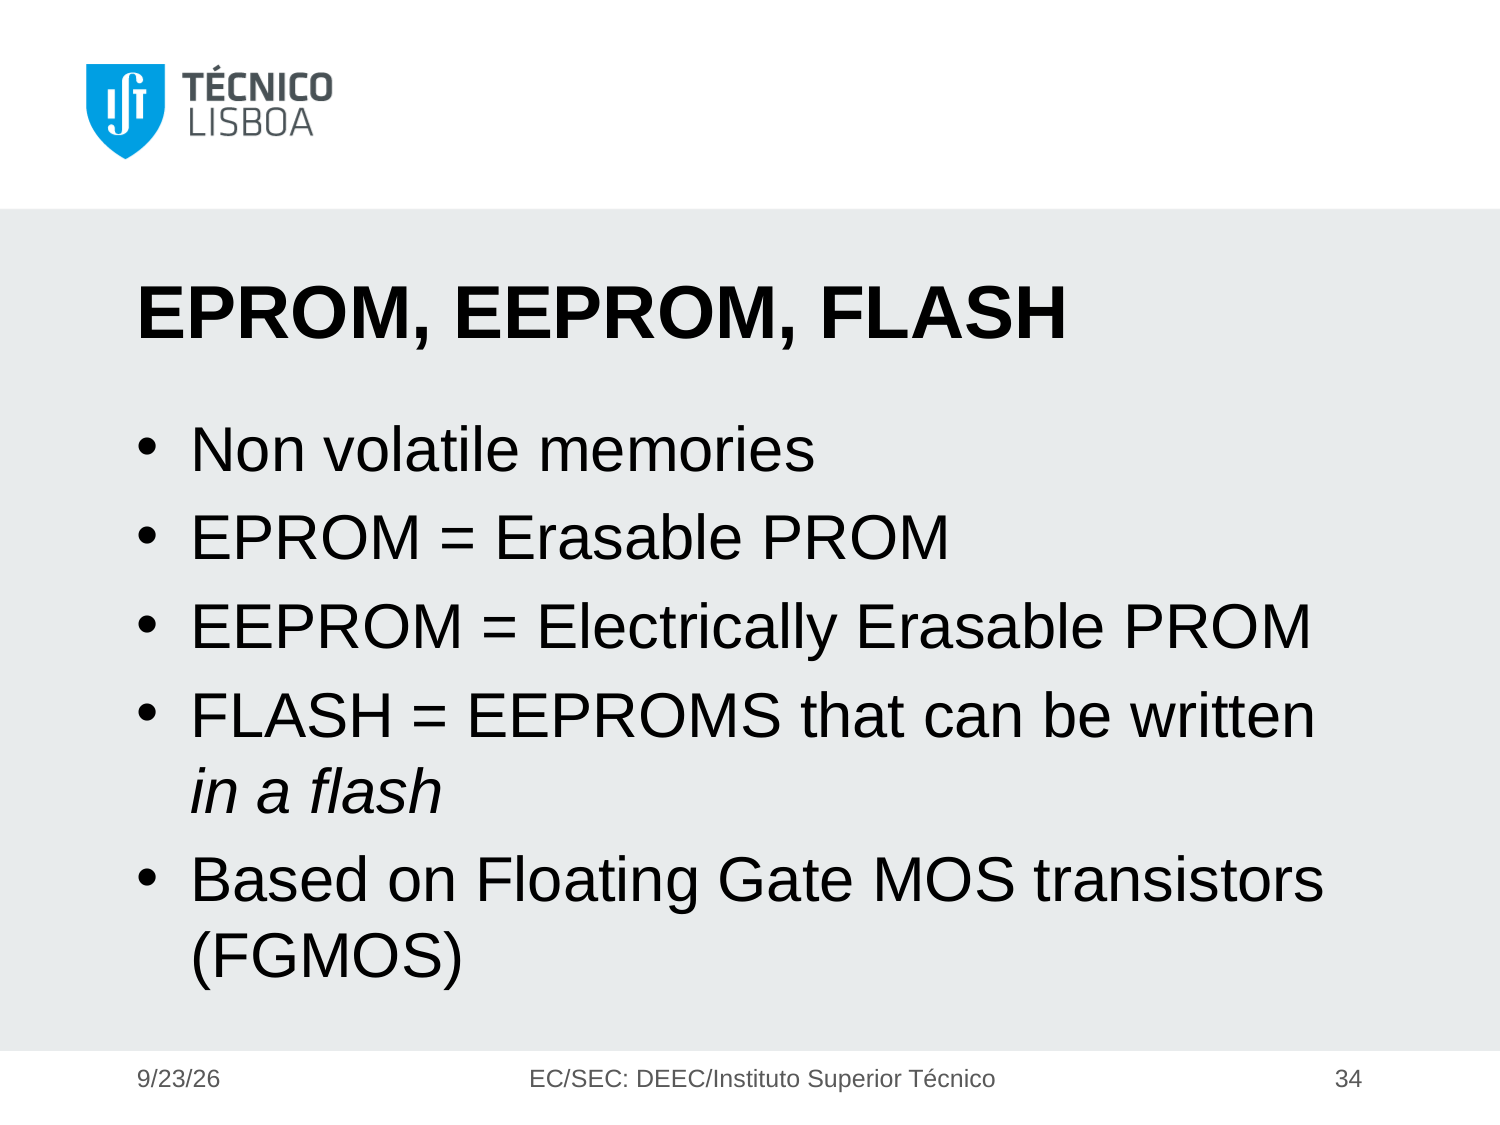

# EPROM, EEPROM, FLASH
Non volatile memories
EPROM = Erasable PROM
EEPROM = Electrically Erasable PROM
FLASH = EEPROMS that can be written in a flash
Based on Floating Gate MOS transistors (FGMOS)
EC/SEC: DEEC/Instituto Superior Técnico